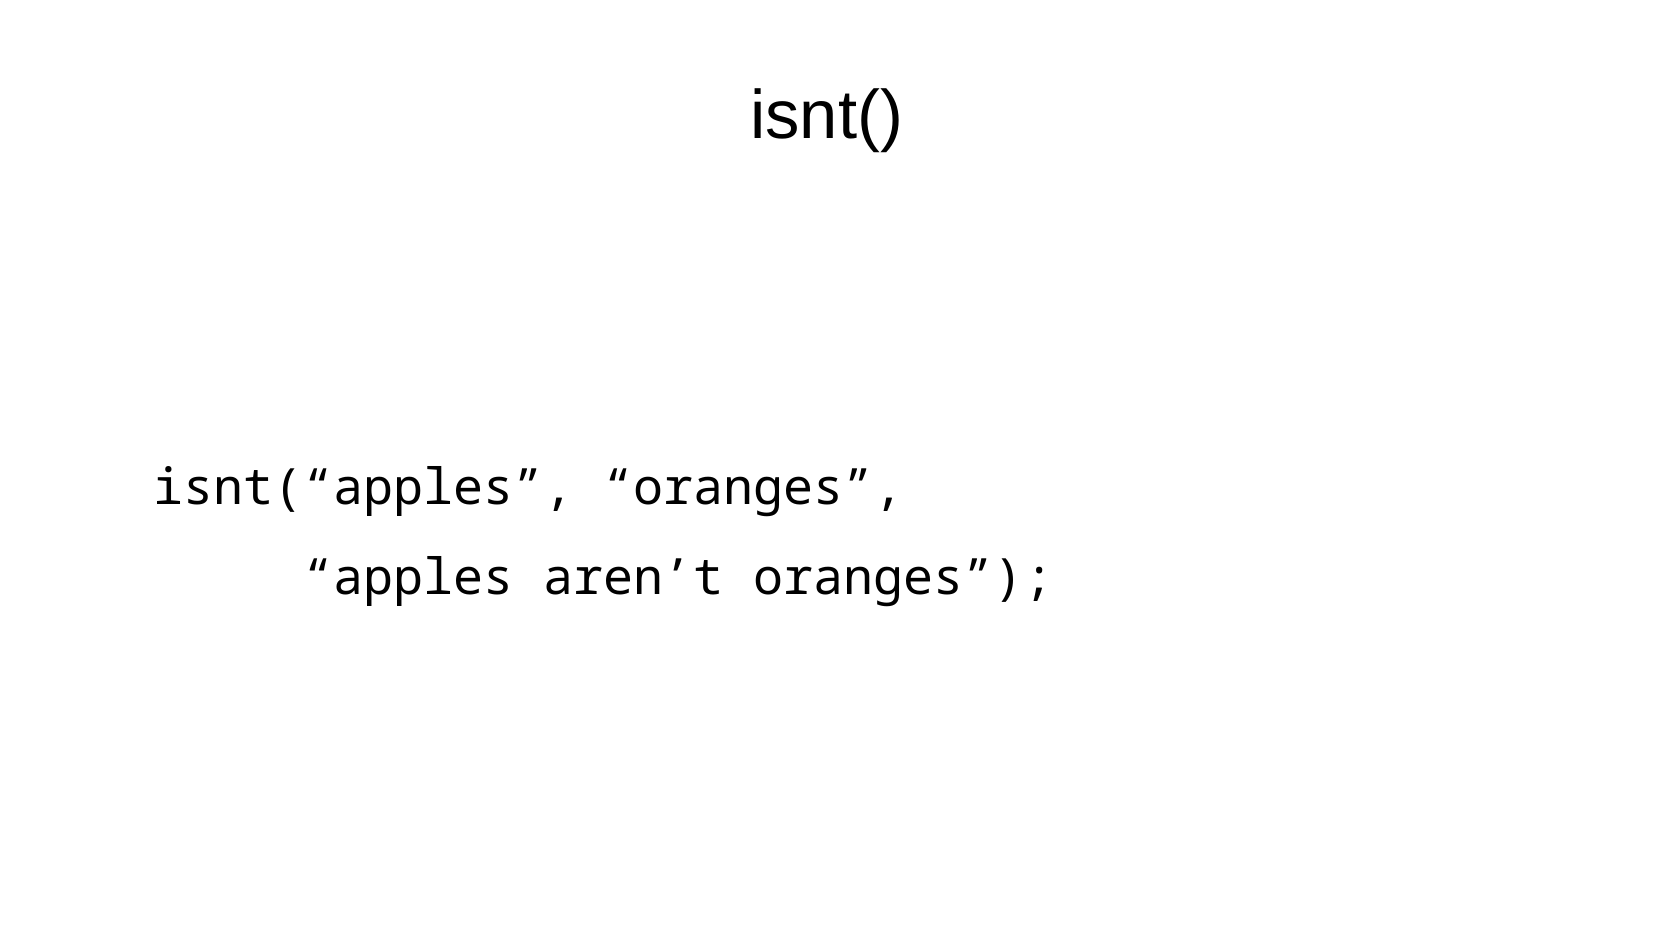

# isnt()
isnt(“apples”, “oranges”,
 “apples aren’t oranges”);